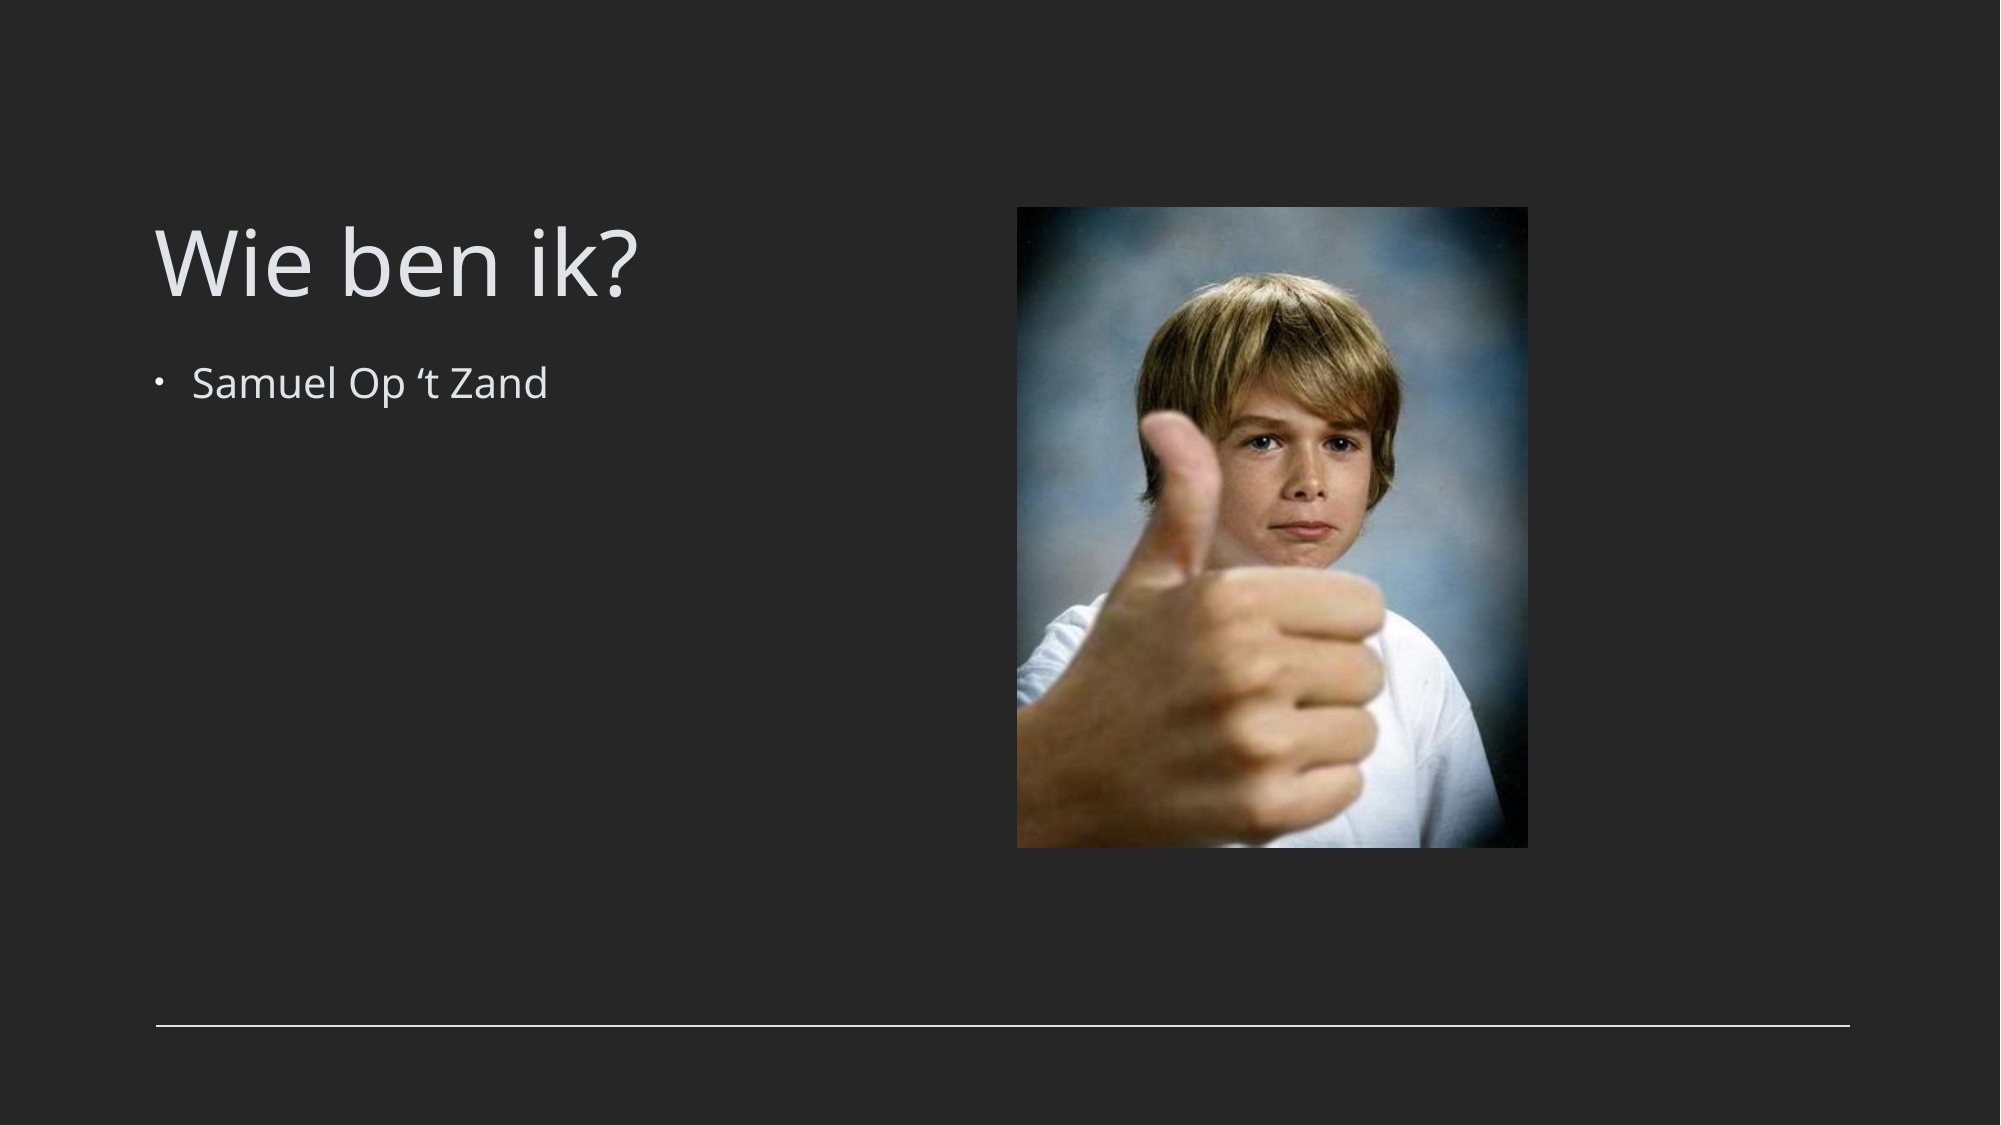

# Wie ben ik?
Samuel Op ‘t Zand